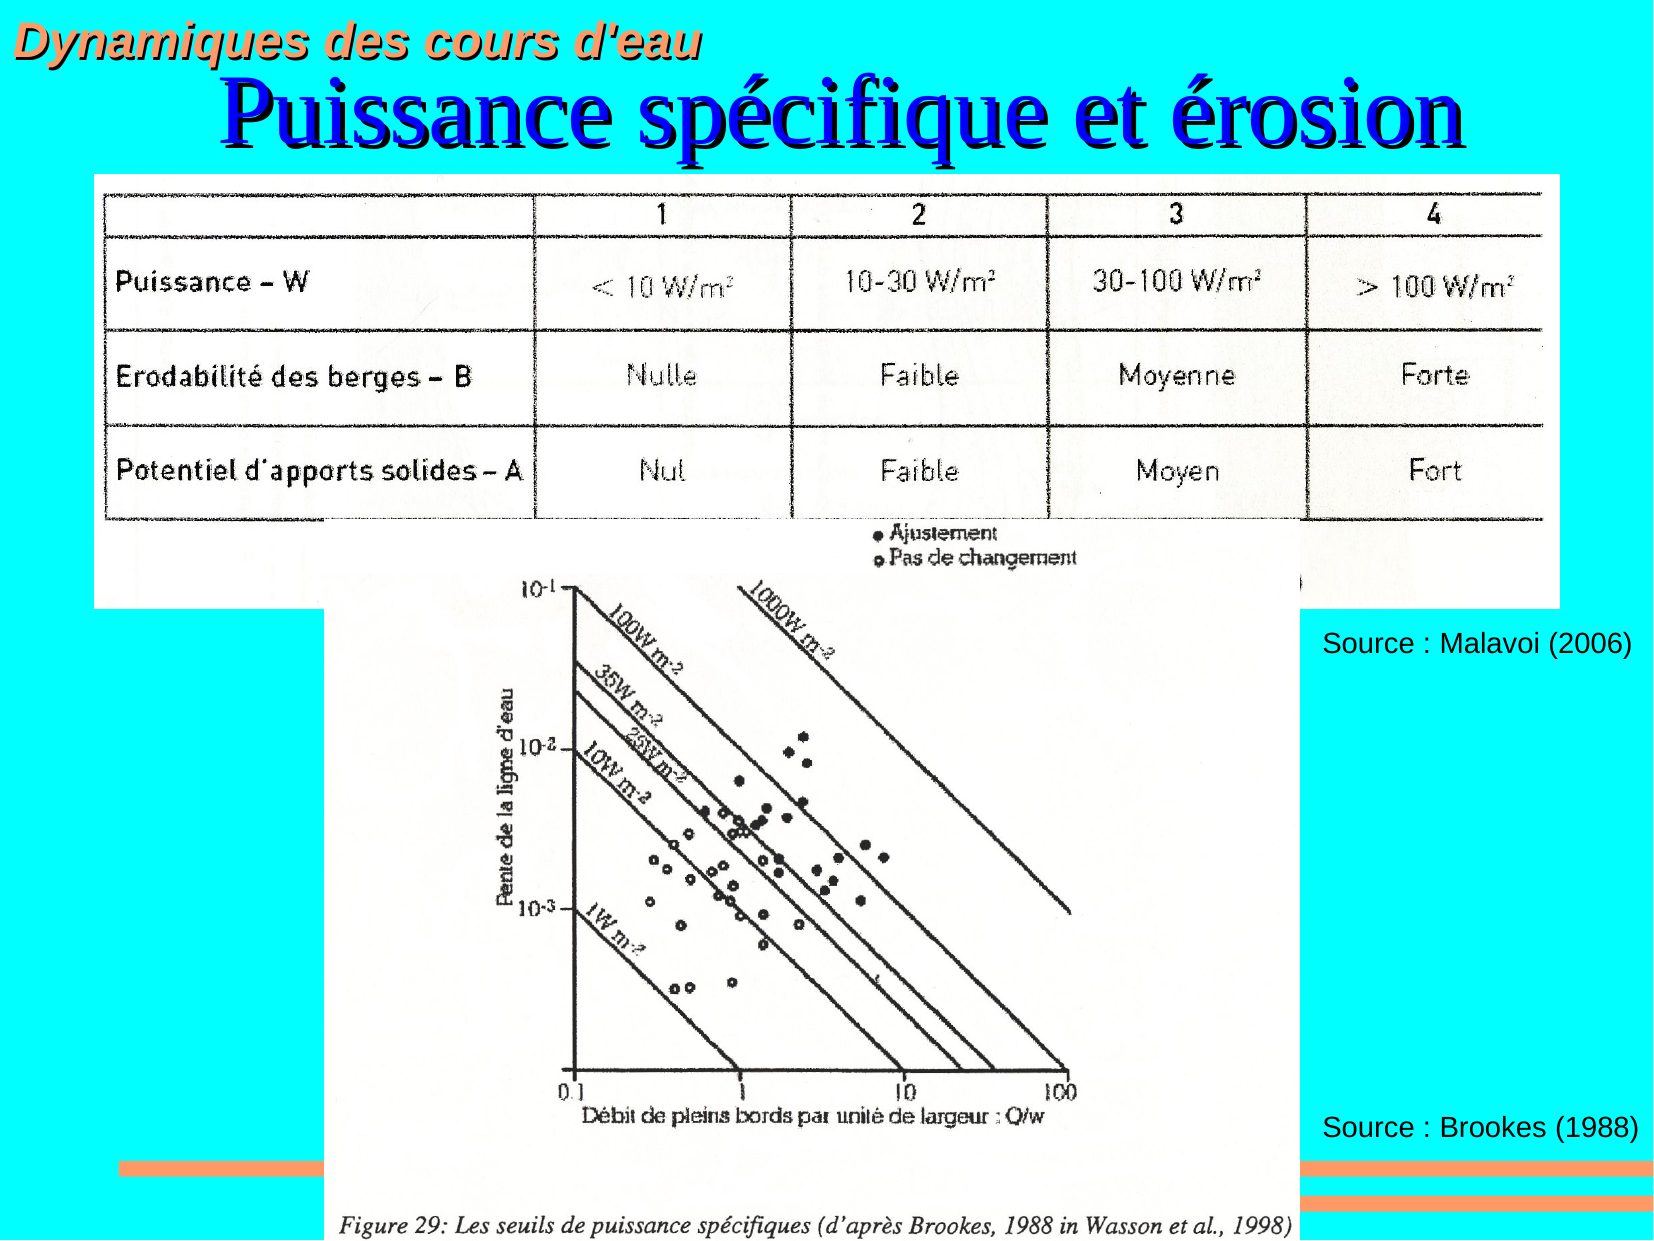

# Dynamiques des cours d'eau
Puissance spécifique et érosion
Source : Malavoi (2006)
Source : Brookes (1988)